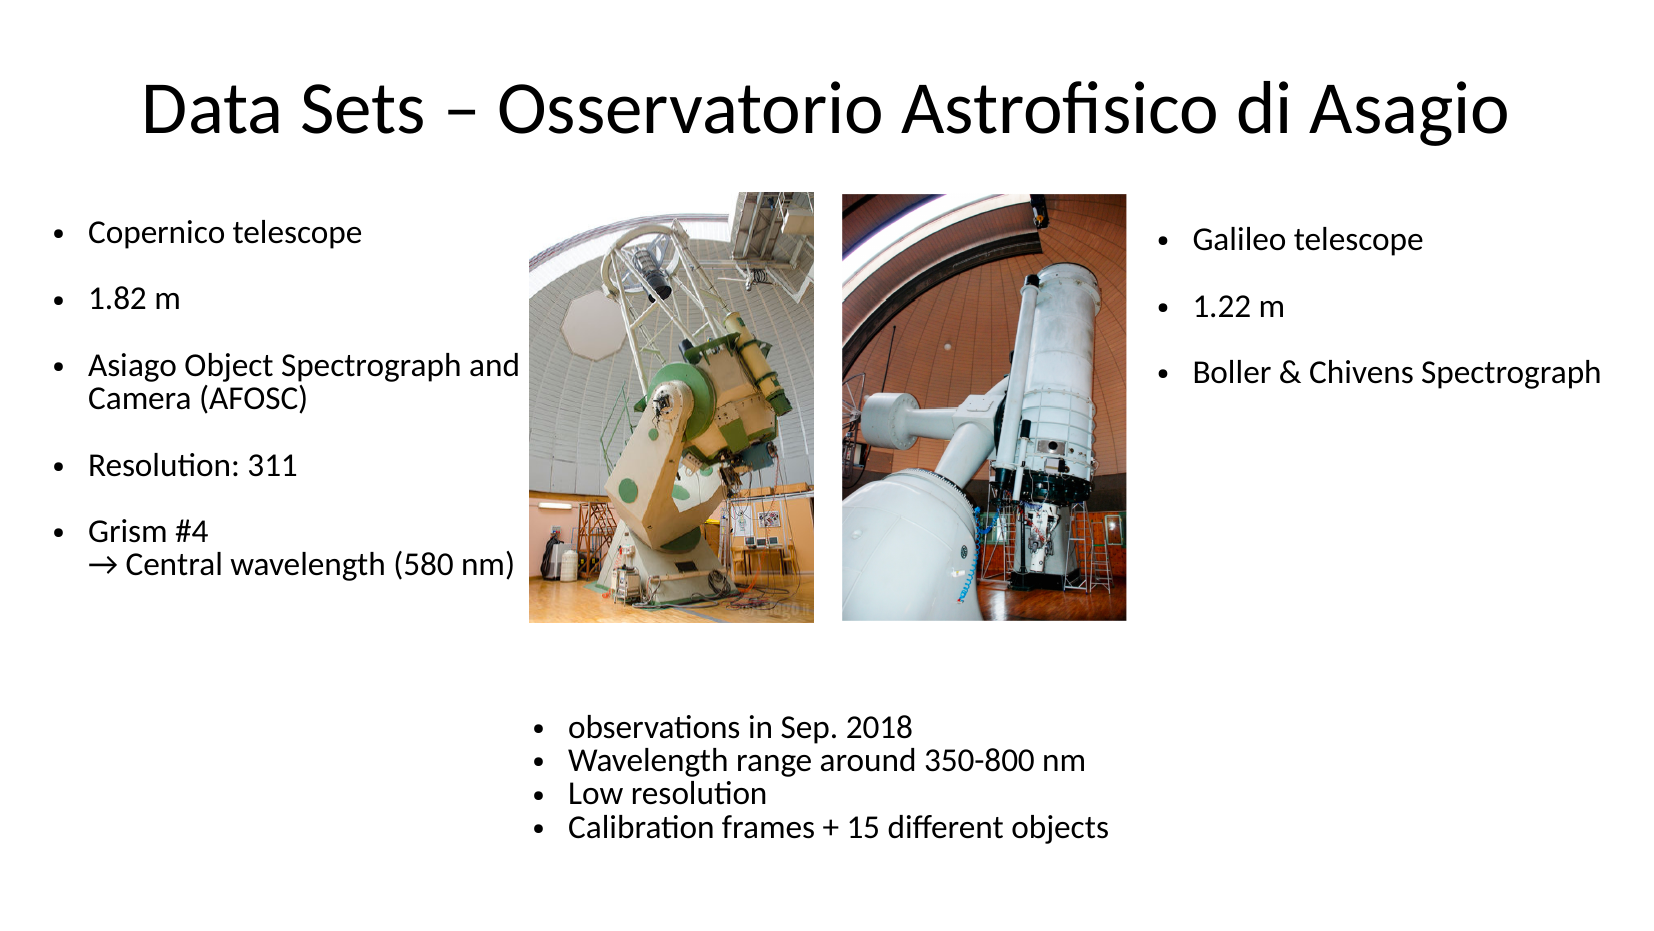

# Data Sets – Osservatorio Astrofisico di Asagio
Copernico telescope
1.82 m
Asiago Object Spectrograph and Camera (AFOSC)
Resolution: 311
Grism #4
→ Central wavelength (580 nm)
Galileo telescope
1.22 m
Boller & Chivens Spectrograph
observations in Sep. 2018
Wavelength range around 350-800 nm
Low resolution
Calibration frames + 15 different objects